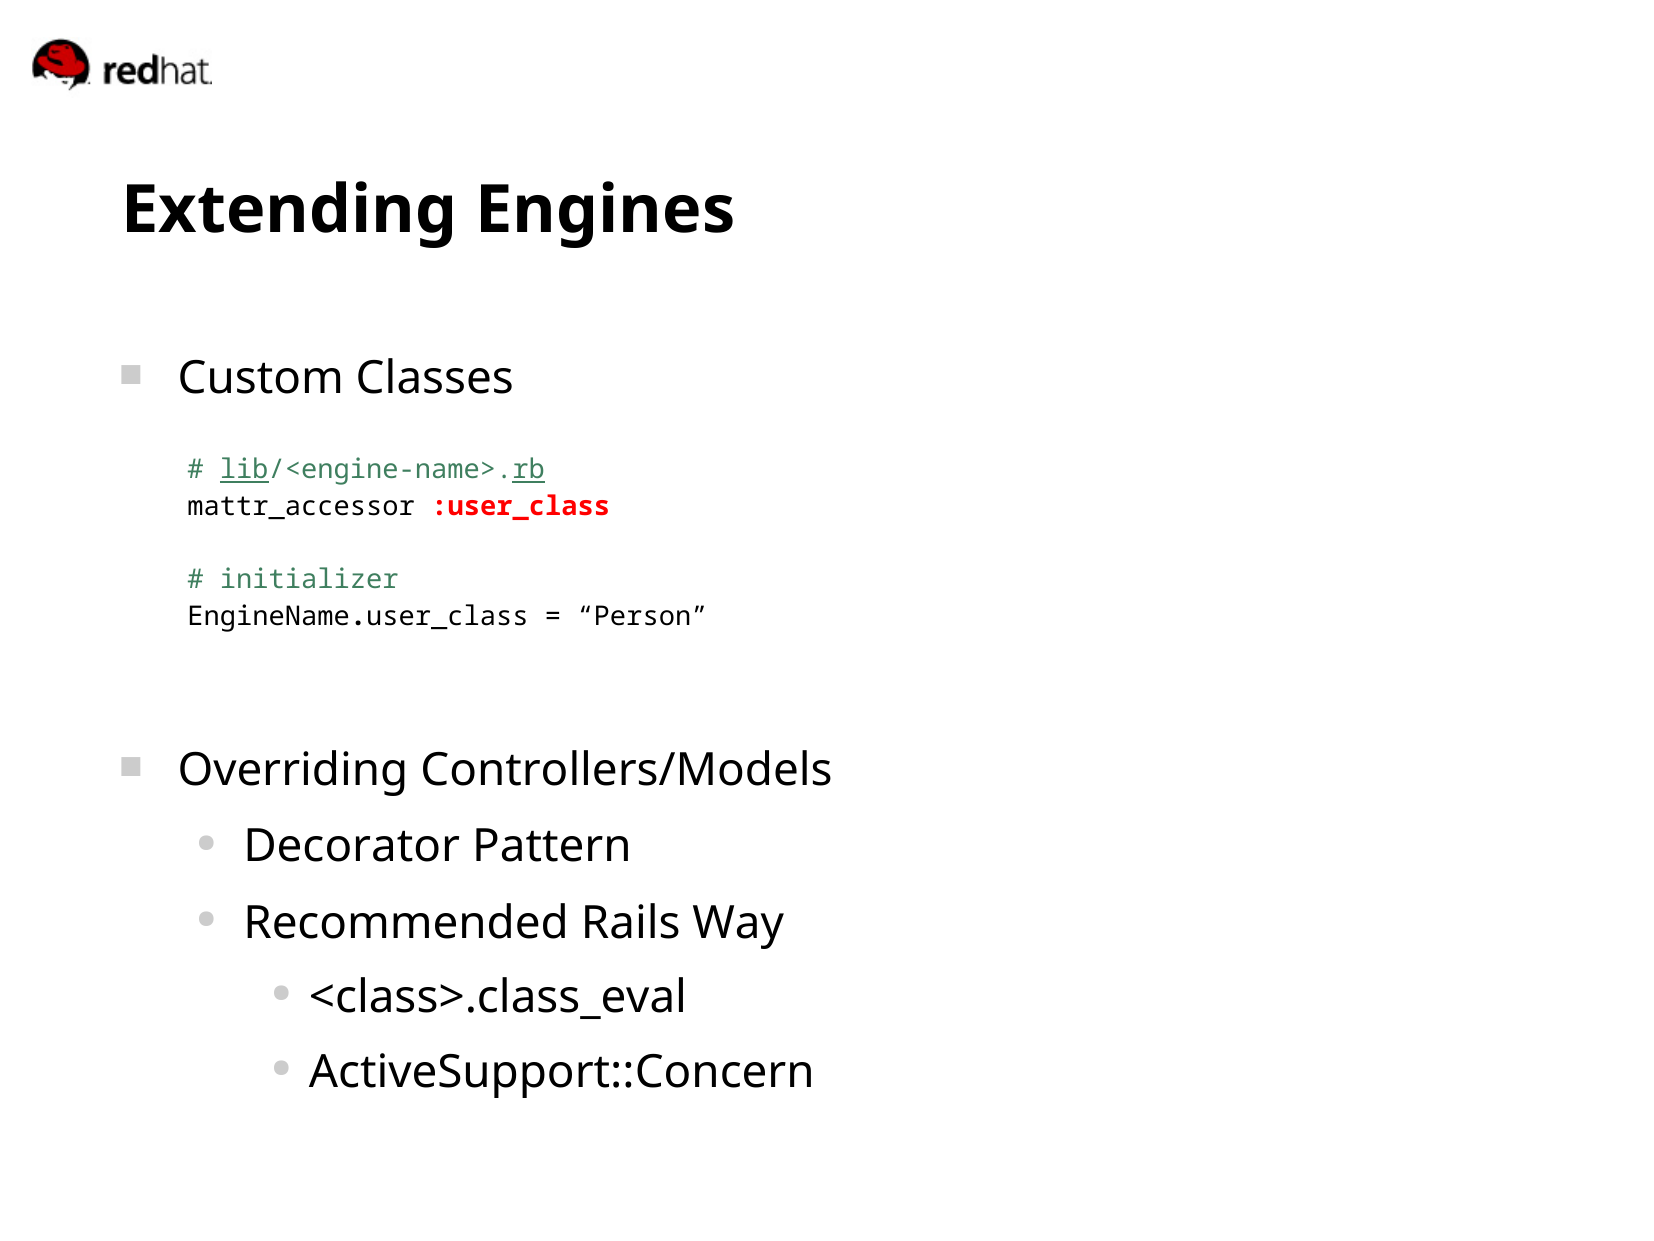

# Extending Engines
Custom Classes
Overriding Controllers/Models
Decorator Pattern
Recommended Rails Way
<class>.class_eval
ActiveSupport::Concern
# lib/<engine-name>.rb
mattr_accessor :user_class
# initializer
EngineName.user_class = “Person”